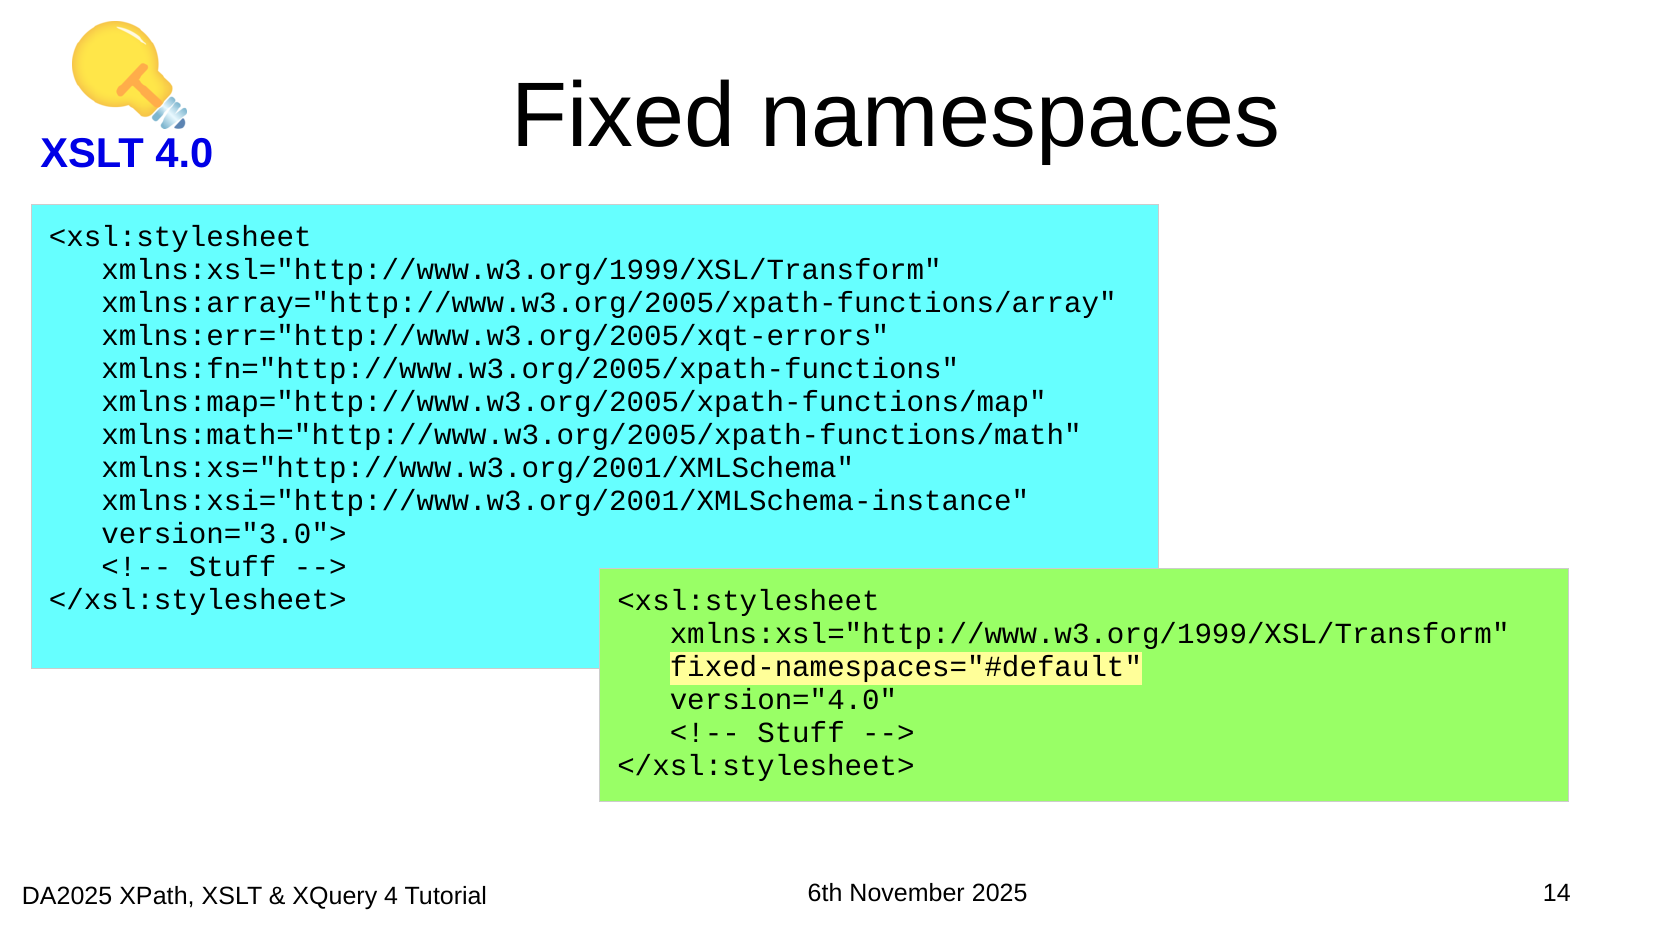

# Fixed namespaces
<xsl:stylesheet
 xmlns:xsl="http://www.w3.org/1999/XSL/Transform"
 xmlns:array="http://www.w3.org/2005/xpath-functions/array"
 xmlns:err="http://www.w3.org/2005/xqt-errors"
 xmlns:fn="http://www.w3.org/2005/xpath-functions"
 xmlns:map="http://www.w3.org/2005/xpath-functions/map"
 xmlns:math="http://www.w3.org/2005/xpath-functions/math"
 xmlns:xs="http://www.w3.org/2001/XMLSchema"
 xmlns:xsi="http://www.w3.org/2001/XMLSchema-instance"
 version="3.0">
 <!-- Stuff -->
</xsl:stylesheet>
<xsl:stylesheet
 xmlns:xsl="http://www.w3.org/1999/XSL/Transform"
 fixed-namespaces="#default"
 version="4.0"
 <!-- Stuff -->
</xsl:stylesheet>
14
6th November 2025
DA2025 XPath, XSLT & XQuery 4 Tutorial